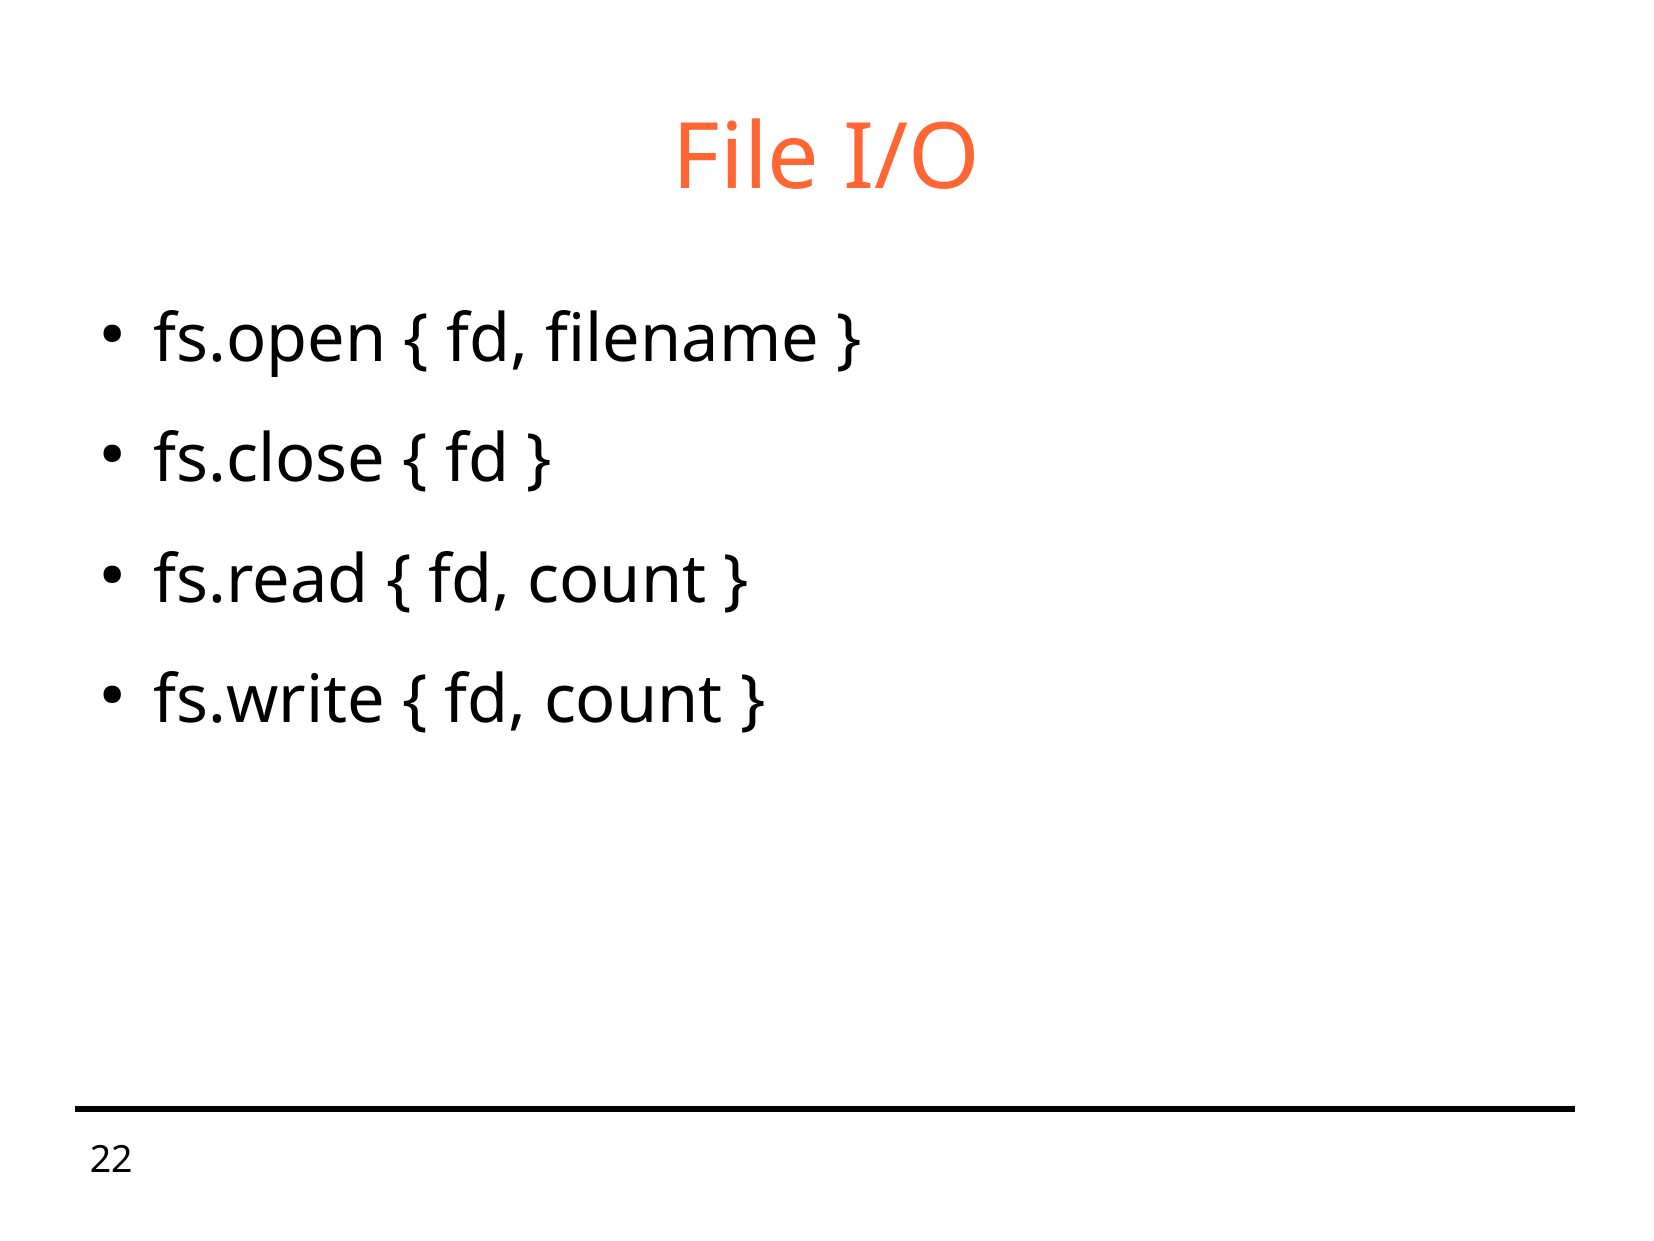

# File I/O
fs.open { fd, filename }
fs.close { fd }
fs.read { fd, count }
fs.write { fd, count }